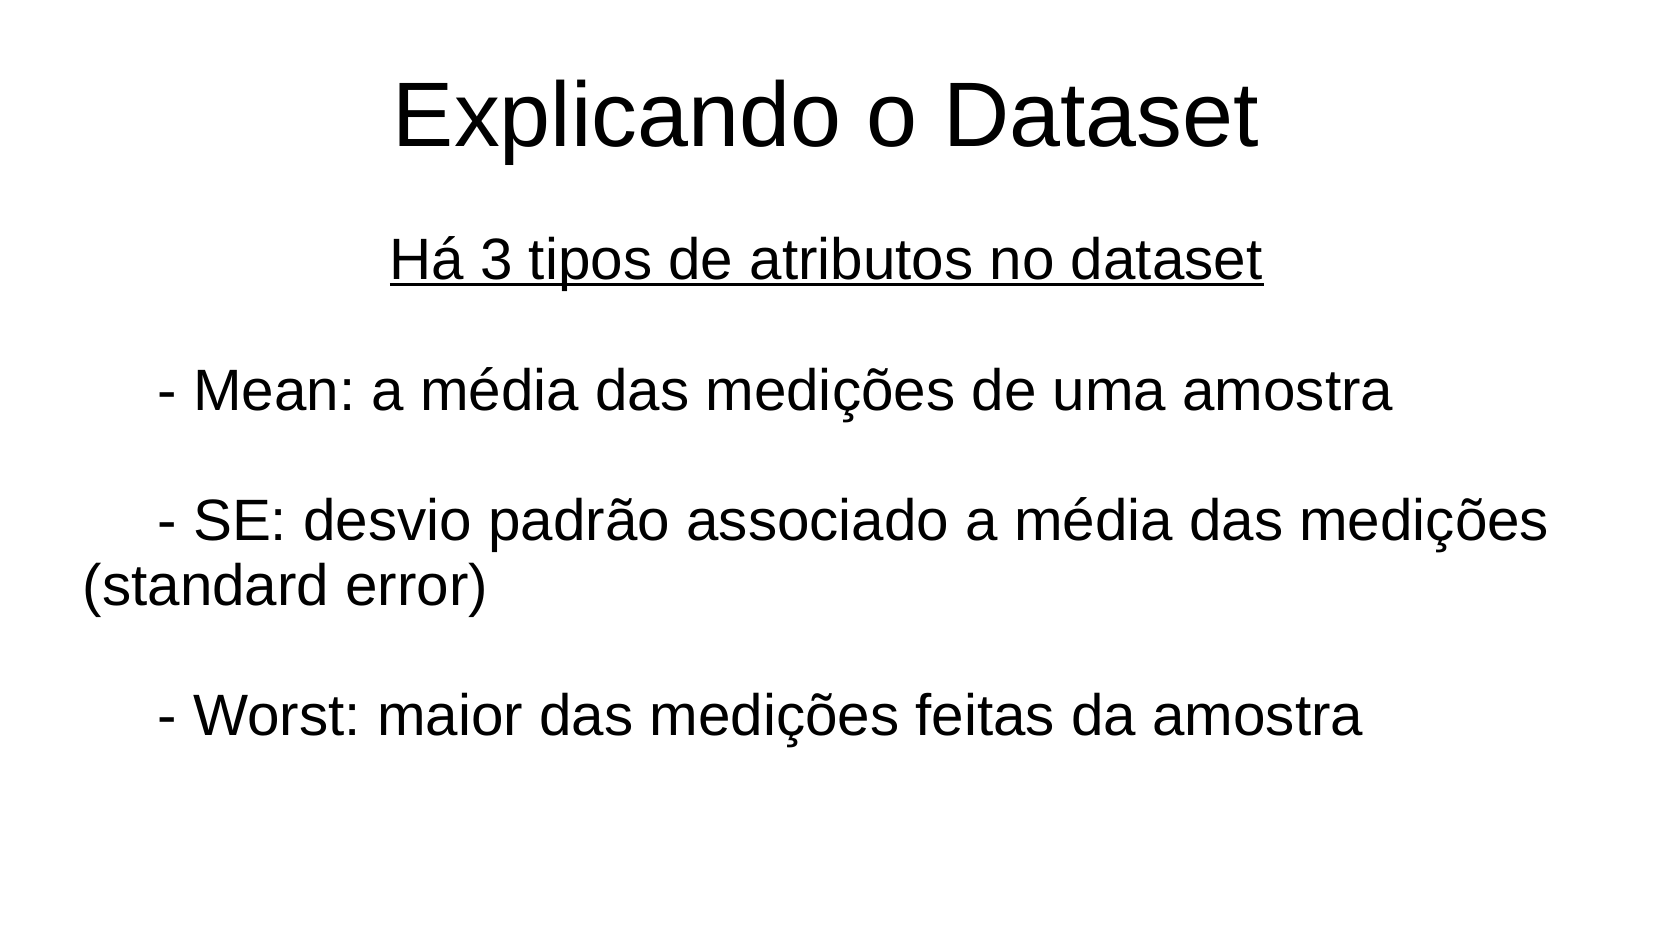

# Explicando o Dataset
Há 3 tipos de atributos no dataset
	- Mean: a média das medições de uma amostra
	- SE: desvio padrão associado a média das medições (standard error)
	- Worst: maior das medições feitas da amostra